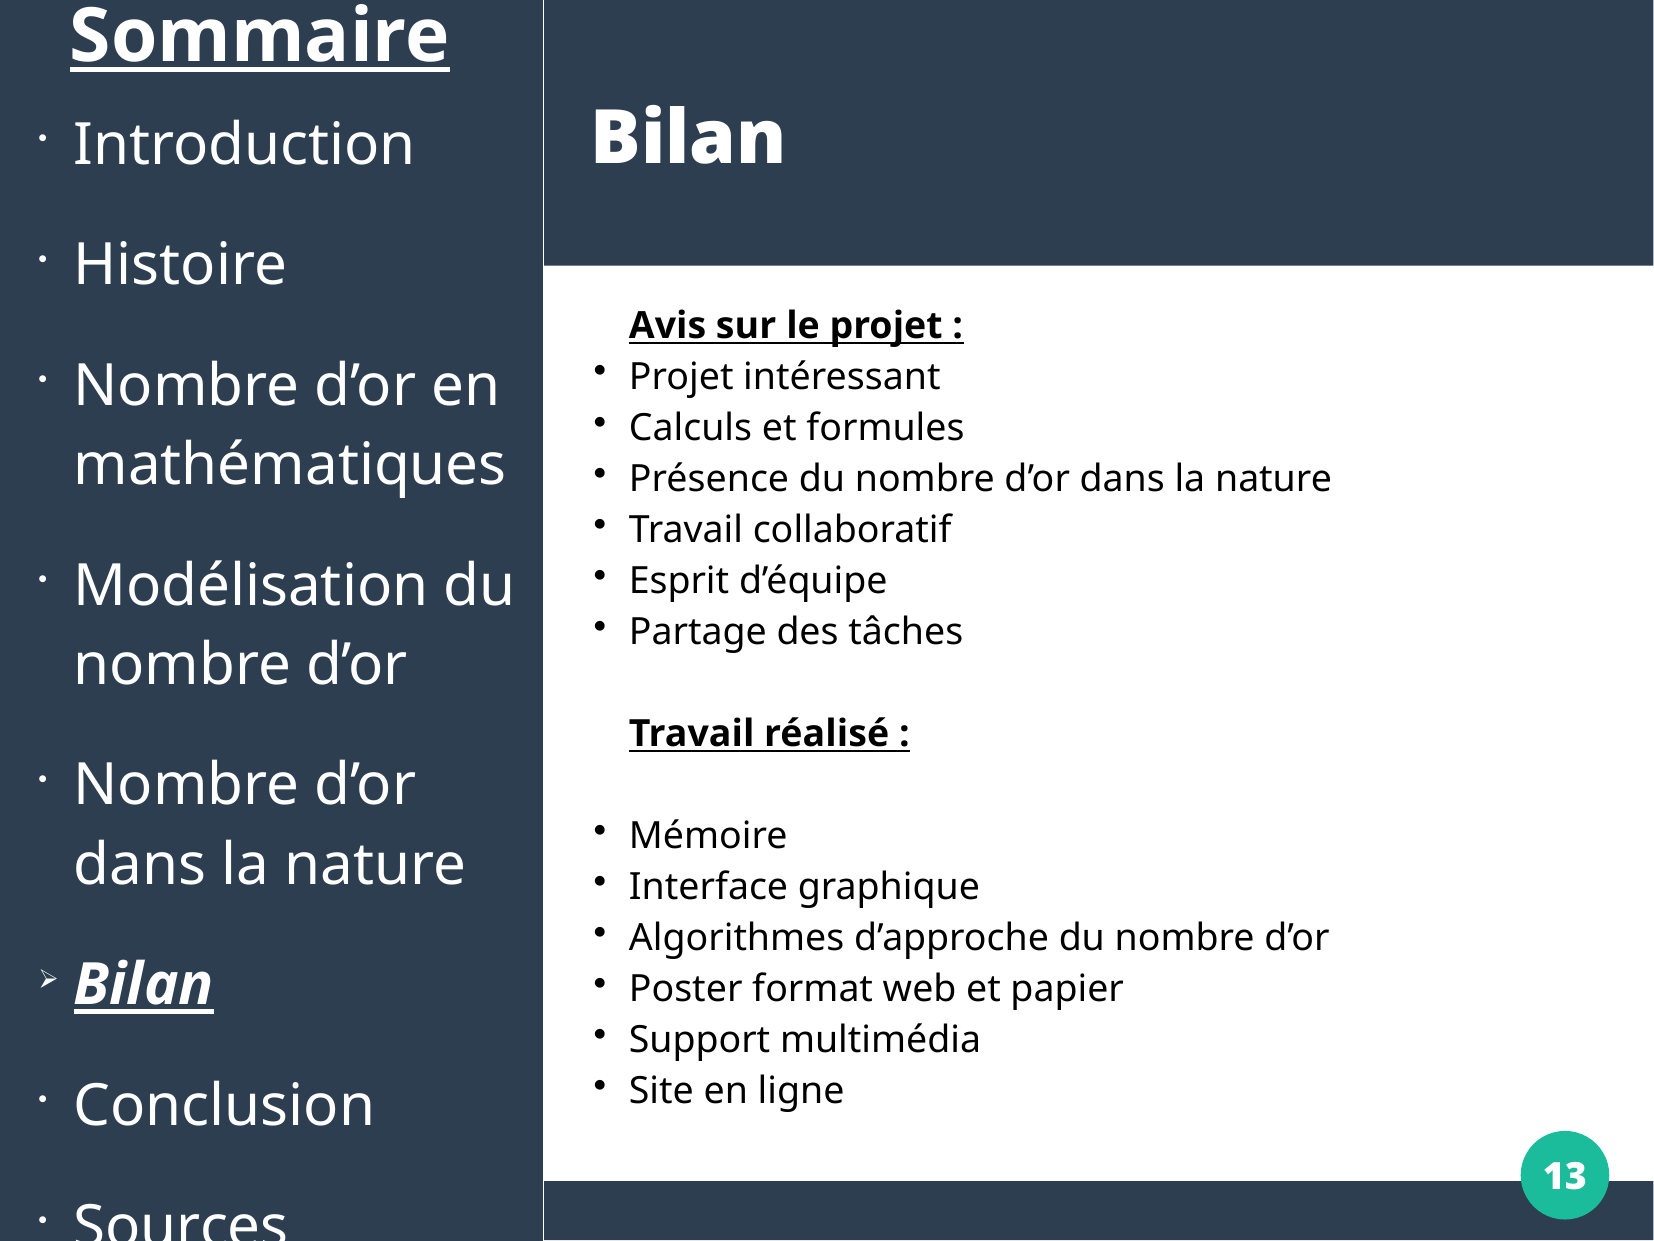

Sommaire
# Bilan
Introduction
Histoire
Nombre d’or en mathématiques
Modélisation du nombre d’or
Nombre d’or dans la nature
Bilan
Conclusion
Sources
Avis sur le projet :
Projet intéressant
Calculs et formules
Présence du nombre d’or dans la nature
Travail collaboratif
Esprit d’équipe
Partage des tâches
Travail réalisé :
Mémoire
Interface graphique
Algorithmes d’approche du nombre d’or
Poster format web et papier
Support multimédia
Site en ligne
13